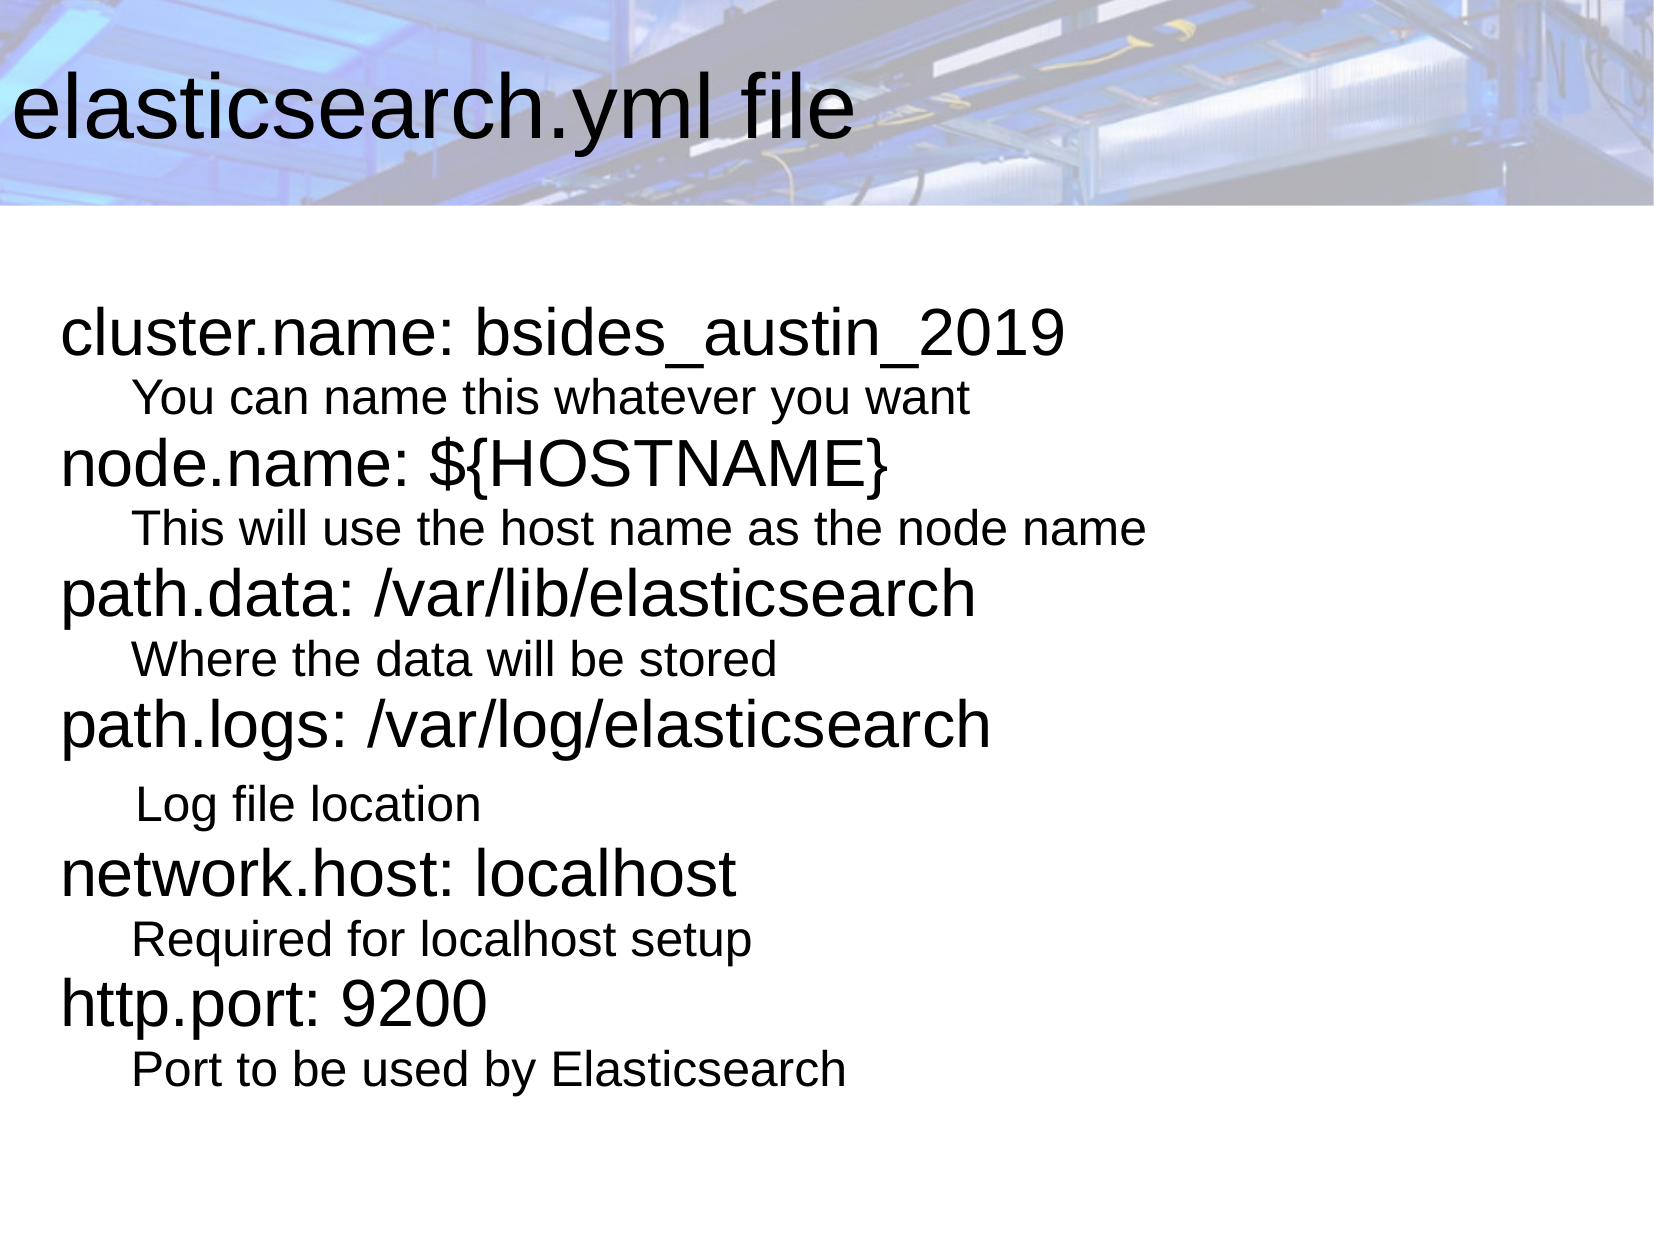

# elasticsearch.yml file
cluster.name: bsides_austin_2019
You can name this whatever you want
node.name: ${HOSTNAME}
This will use the host name as the node name
path.data: /var/lib/elasticsearch
Where the data will be stored
path.logs: /var/log/elasticsearch
	Log file location
network.host: localhost
Required for localhost setup
http.port: 9200
Port to be used by Elasticsearch